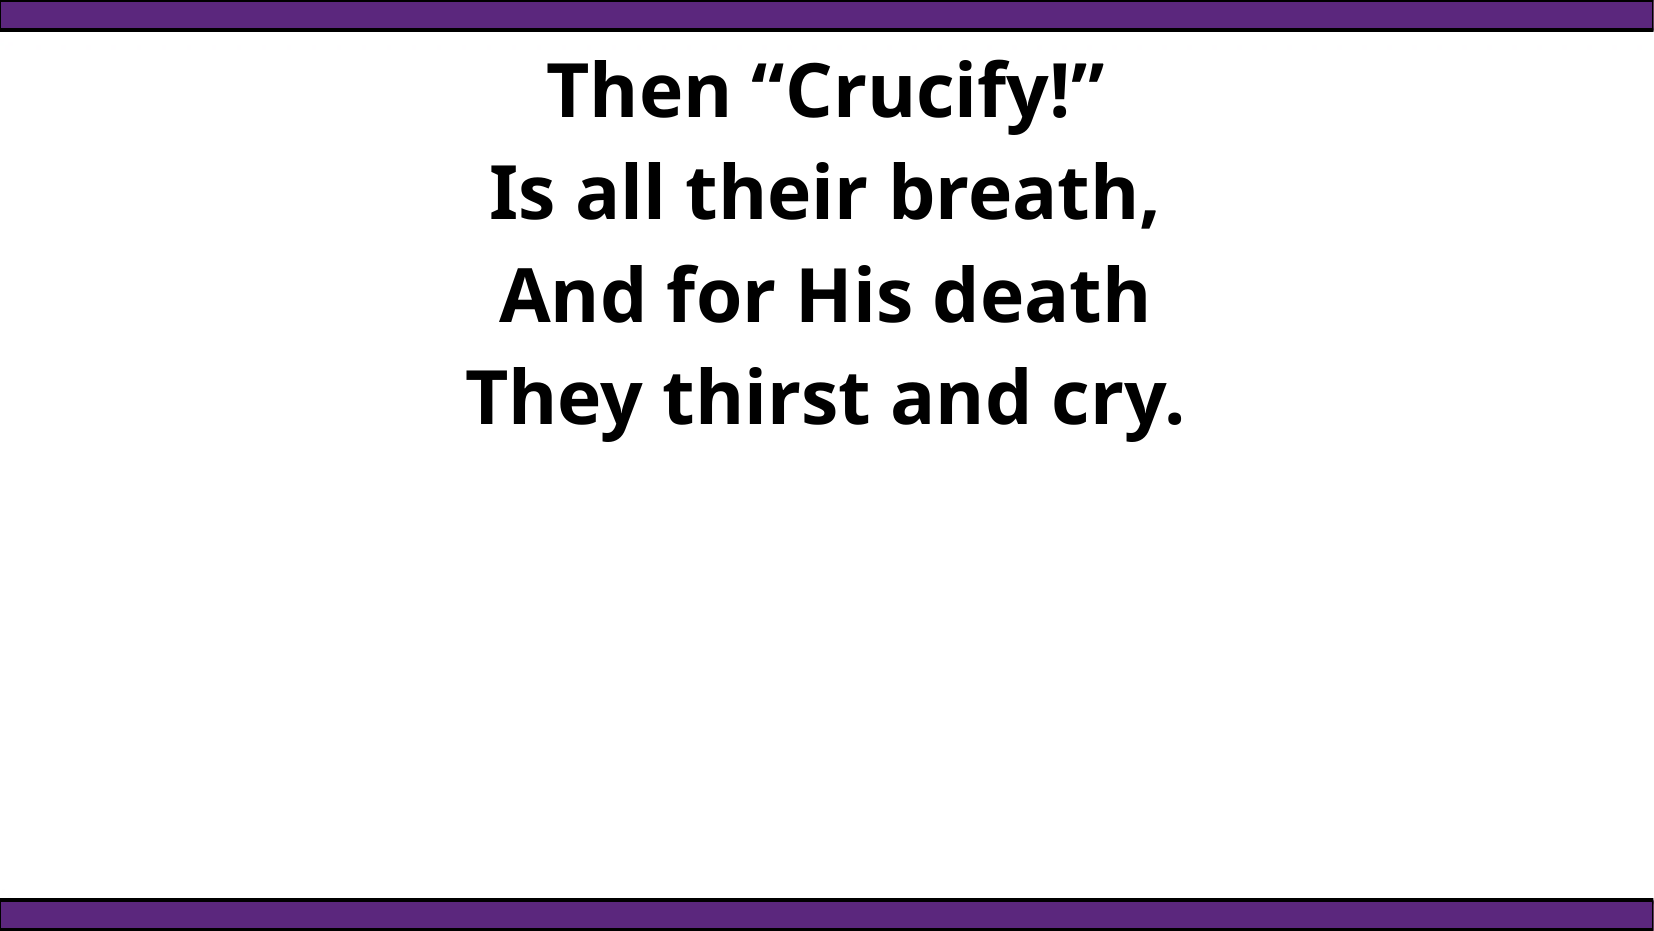

Then “Crucify!”
Is all their breath,
And for His death
They thirst and cry.